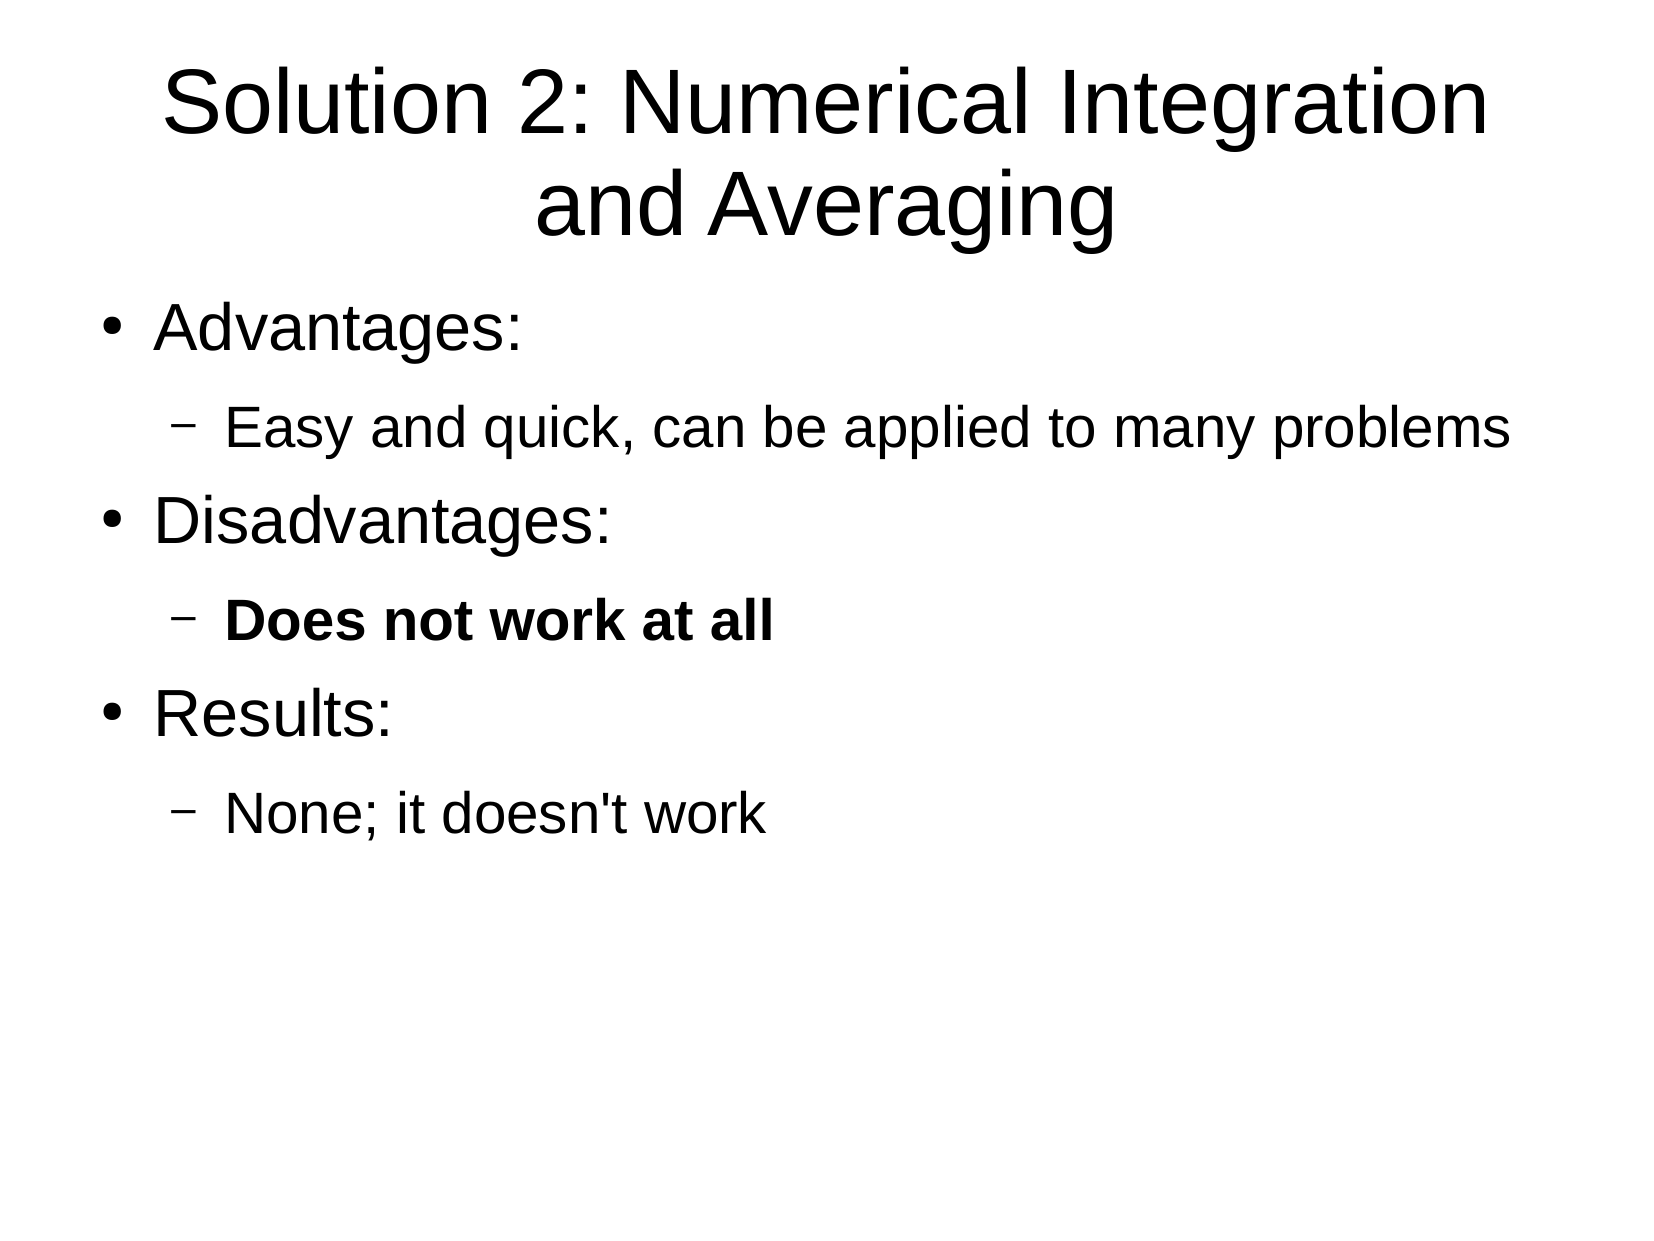

# Solution 2: Numerical Integration and Averaging
Advantages:
Easy and quick, can be applied to many problems
Disadvantages:
Does not work at all
Results:
None; it doesn't work